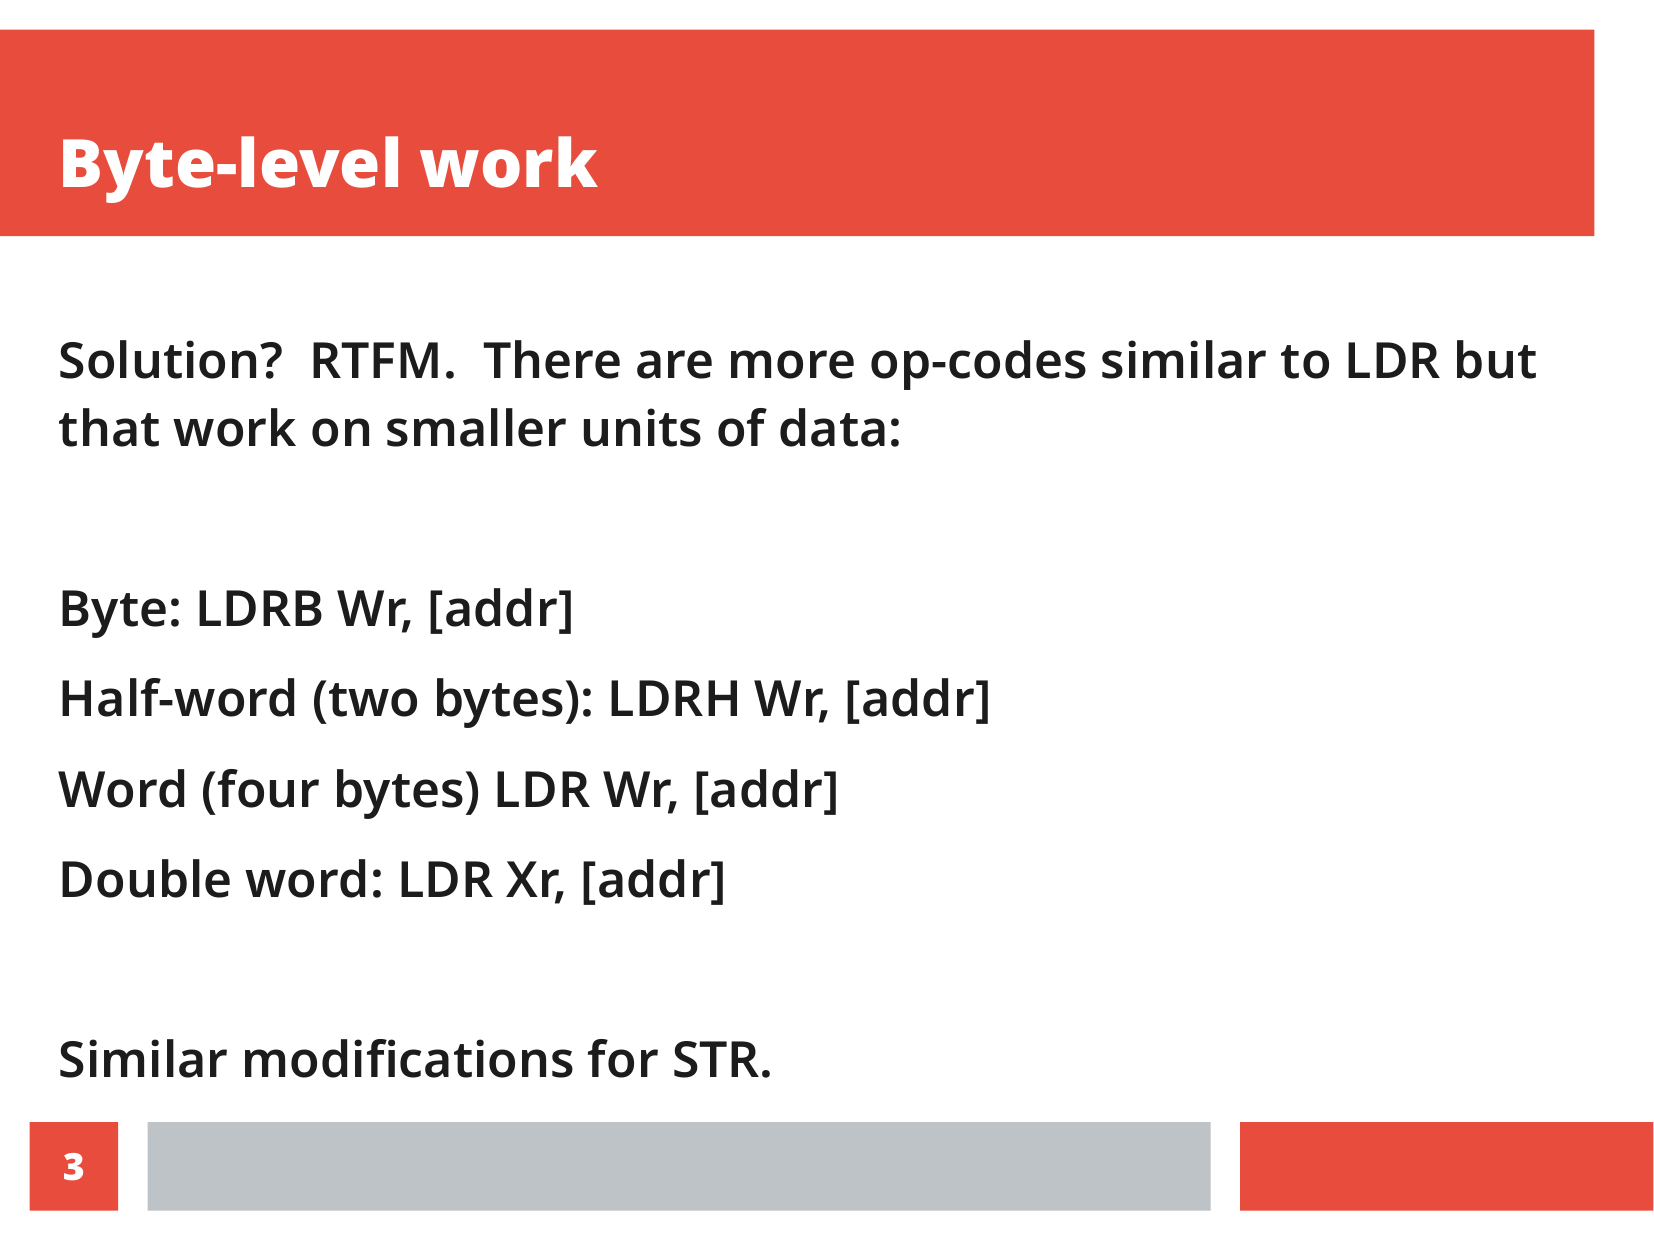

# Byte-level work
Solution? RTFM. There are more op-codes similar to LDR but that work on smaller units of data:
Byte: LDRB Wr, [addr]
Half-word (two bytes): LDRH Wr, [addr]
Word (four bytes) LDR Wr, [addr]
Double word: LDR Xr, [addr]
Similar modifications for STR.
3